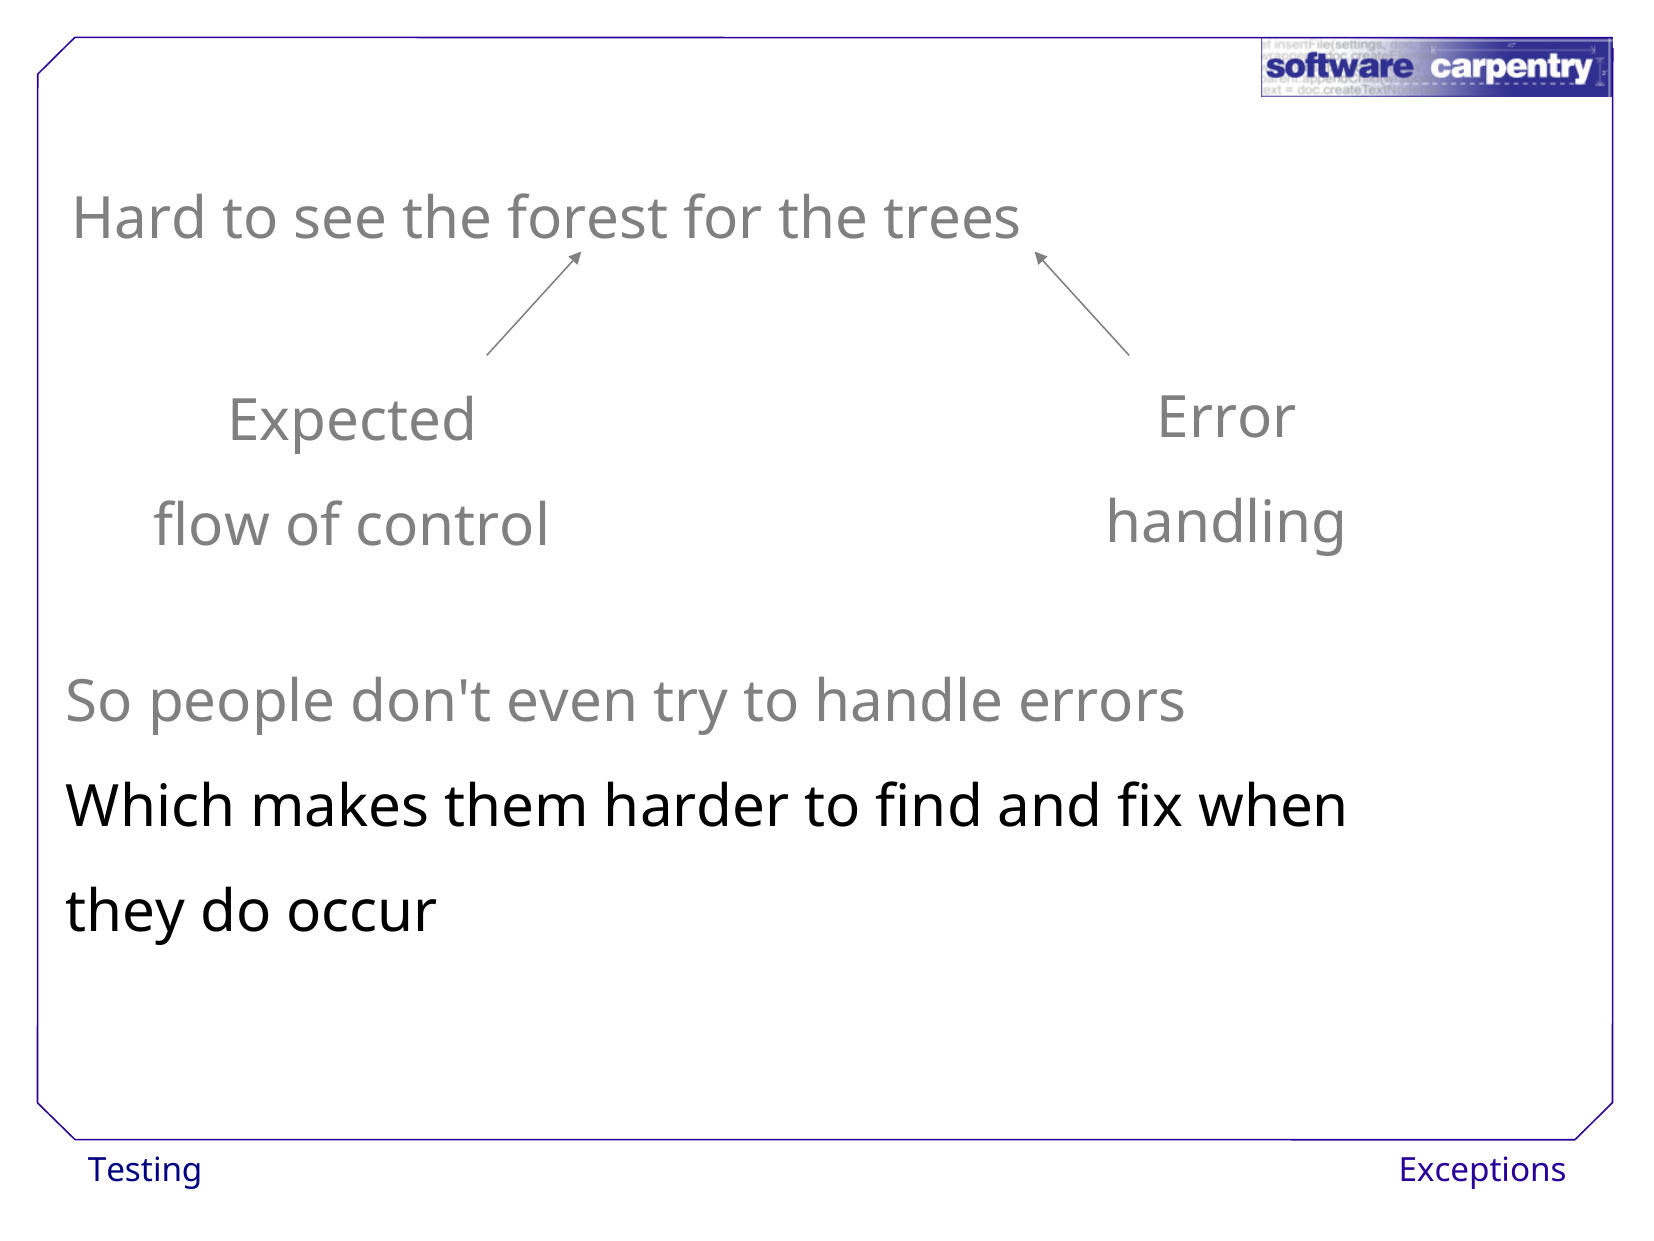

Hard to see the forest for the trees
Error
handling
Expected
flow of control
So people don't even try to handle errors
Which makes them harder to find and fix when
they do occur